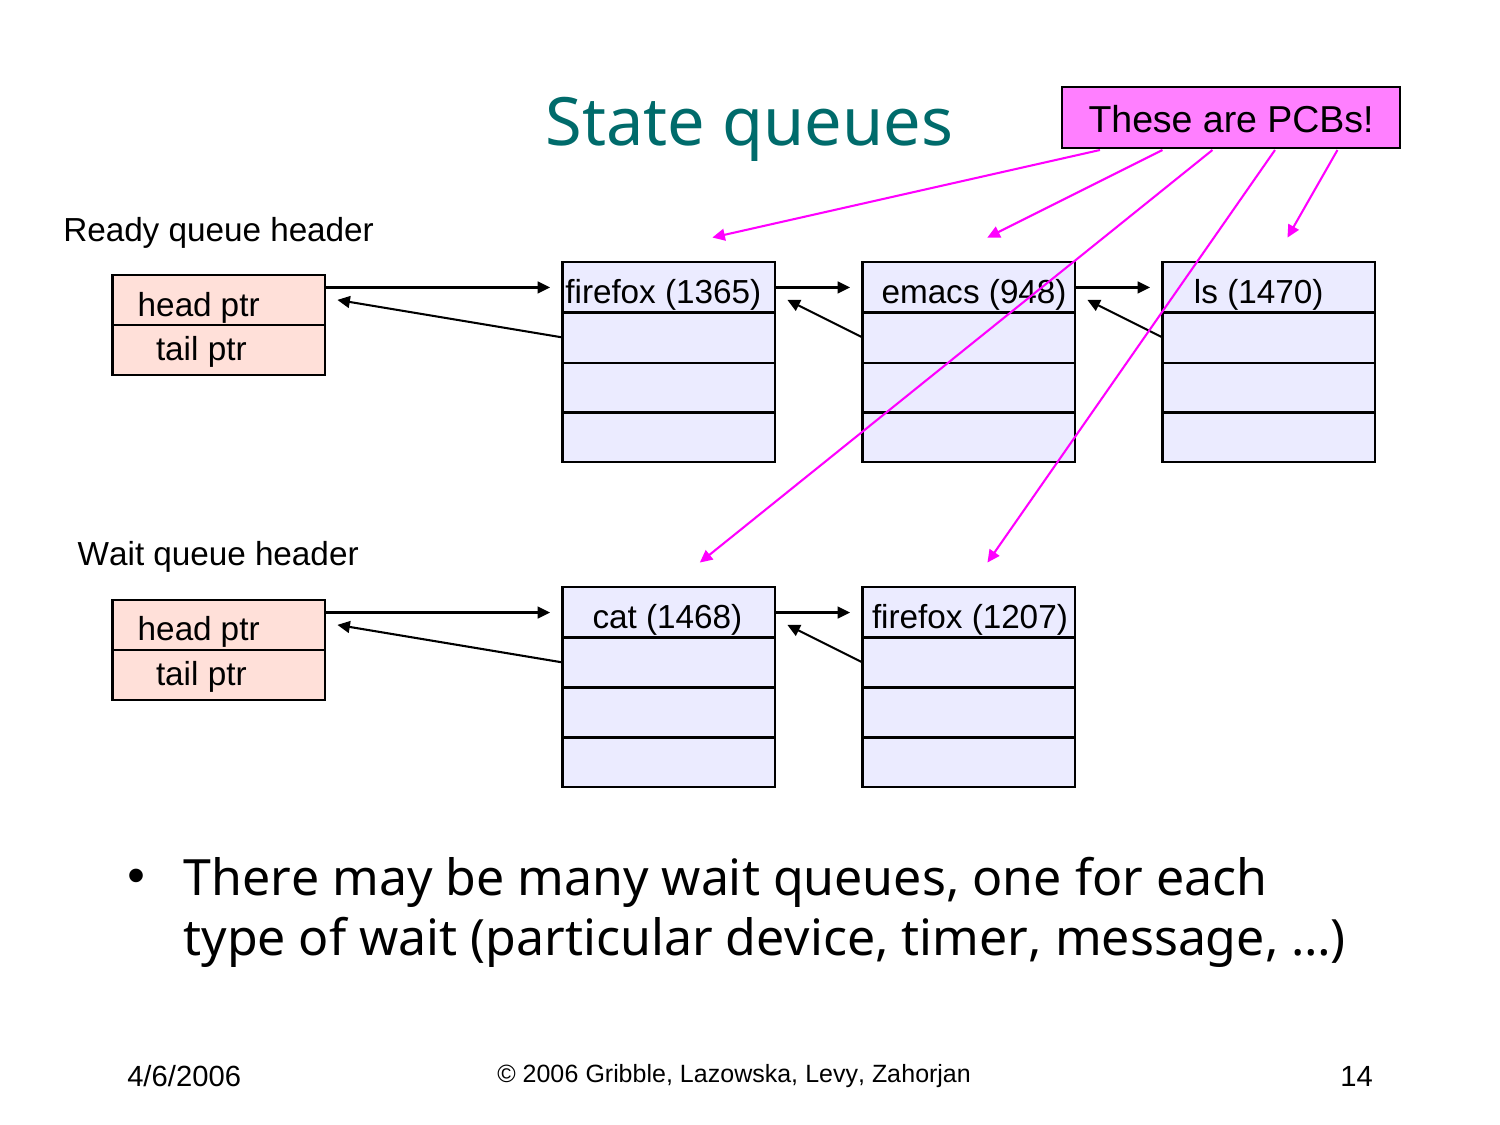

# State queues
These are PCBs!
Ready queue header
firefox (1365)
emacs (948)
ls (1470)
head ptr
tail ptr
Wait queue header
cat (1468)
firefox (1207)
head ptr
tail ptr
There may be many wait queues, one for each type of wait (particular device, timer, message, …)
14